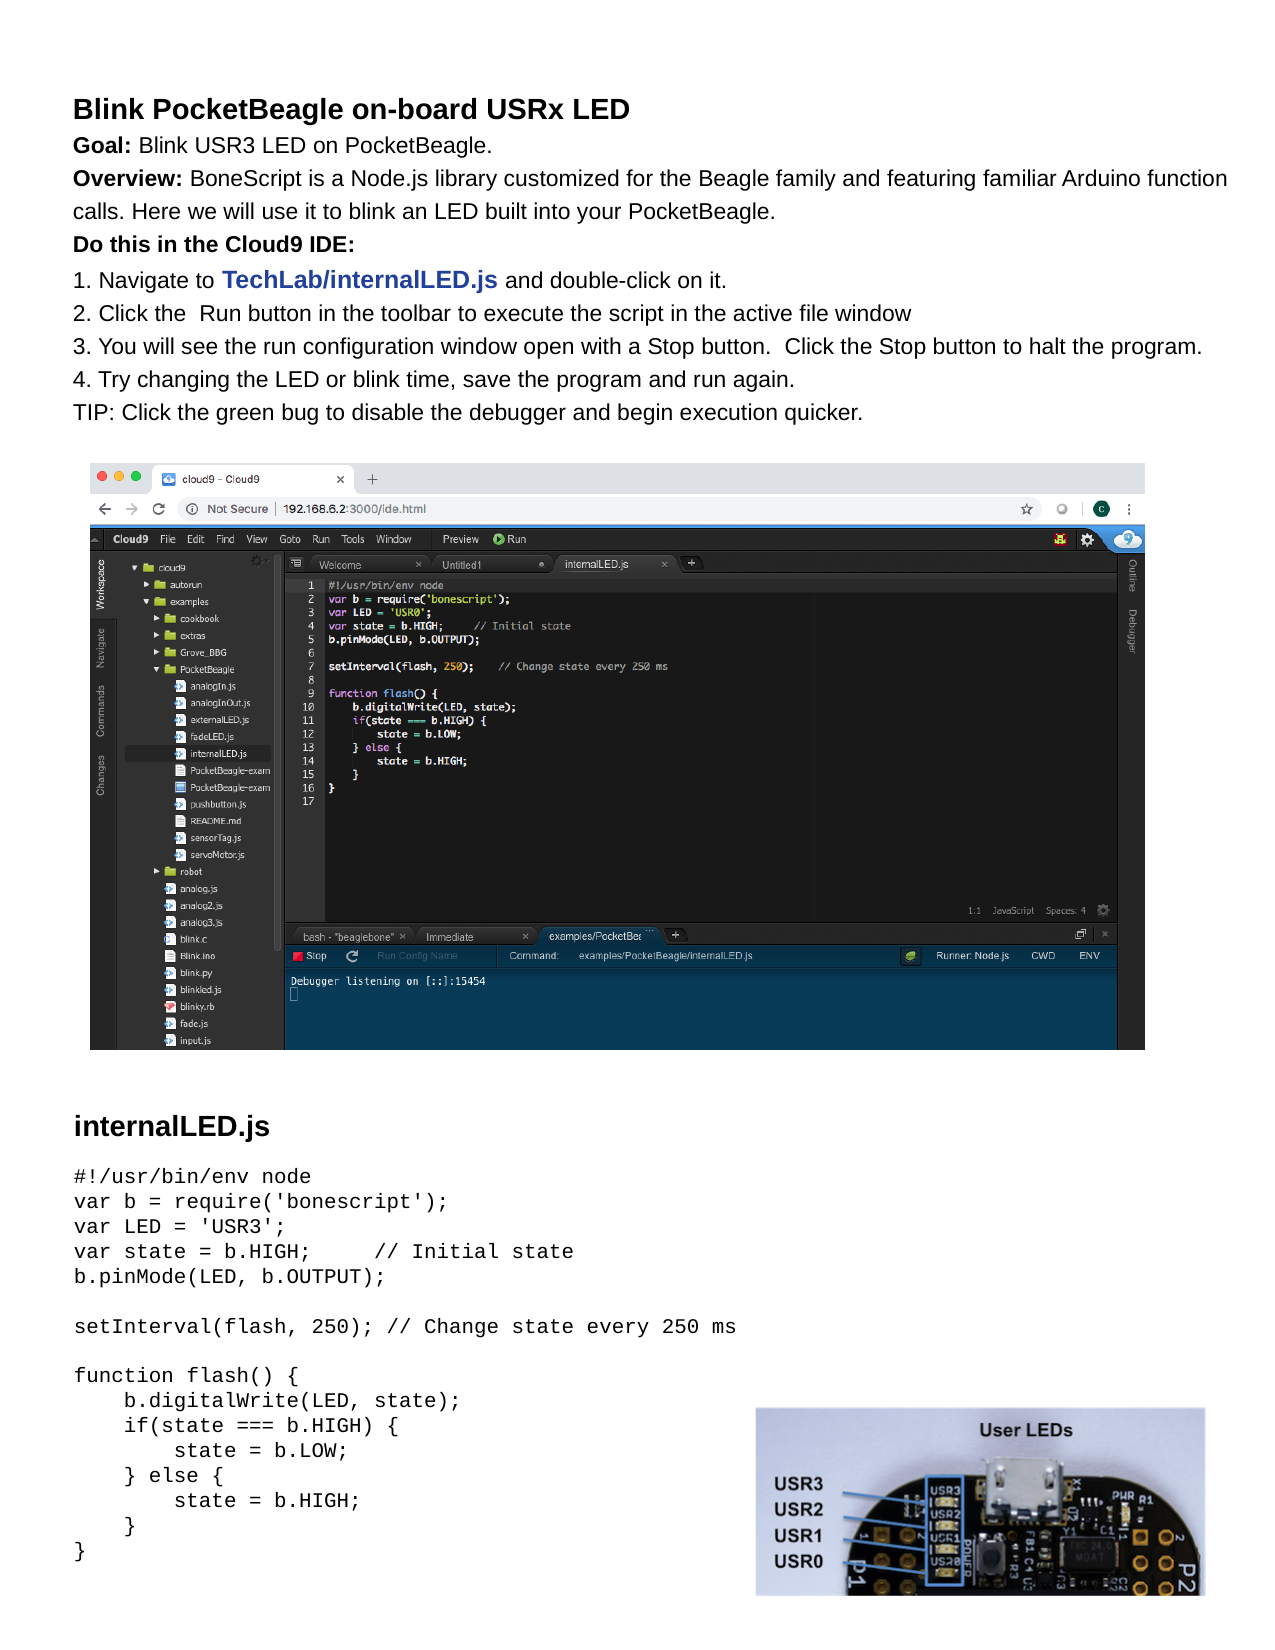

Blink PocketBeagle on-board USRx LED
Goal: Blink USR3 LED on PocketBeagle.
Overview: BoneScript is a Node.js library customized for the Beagle family and featuring familiar Arduino function calls. Here we will use it to blink an LED built into your PocketBeagle.
Do this in the Cloud9 IDE:
1. Navigate to TechLab/internalLED.js and double-click on it.
2. Click the Run button in the toolbar to execute the script in the active file window
3. You will see the run configuration window open with a Stop button. Click the Stop button to halt the program.
4. Try changing the LED or blink time, save the program and run again.
TIP: Click the green bug to disable the debugger and begin execution quicker.
internalLED.js
#!/usr/bin/env node
var b = require('bonescript');
var LED = 'USR3';
var state = b.HIGH; // Initial state
b.pinMode(LED, b.OUTPUT);
setInterval(flash, 250); // Change state every 250 ms
function flash() {
 b.digitalWrite(LED, state);
 if(state === b.HIGH) {
 state = b.LOW;
 } else {
 state = b.HIGH;
 }
}